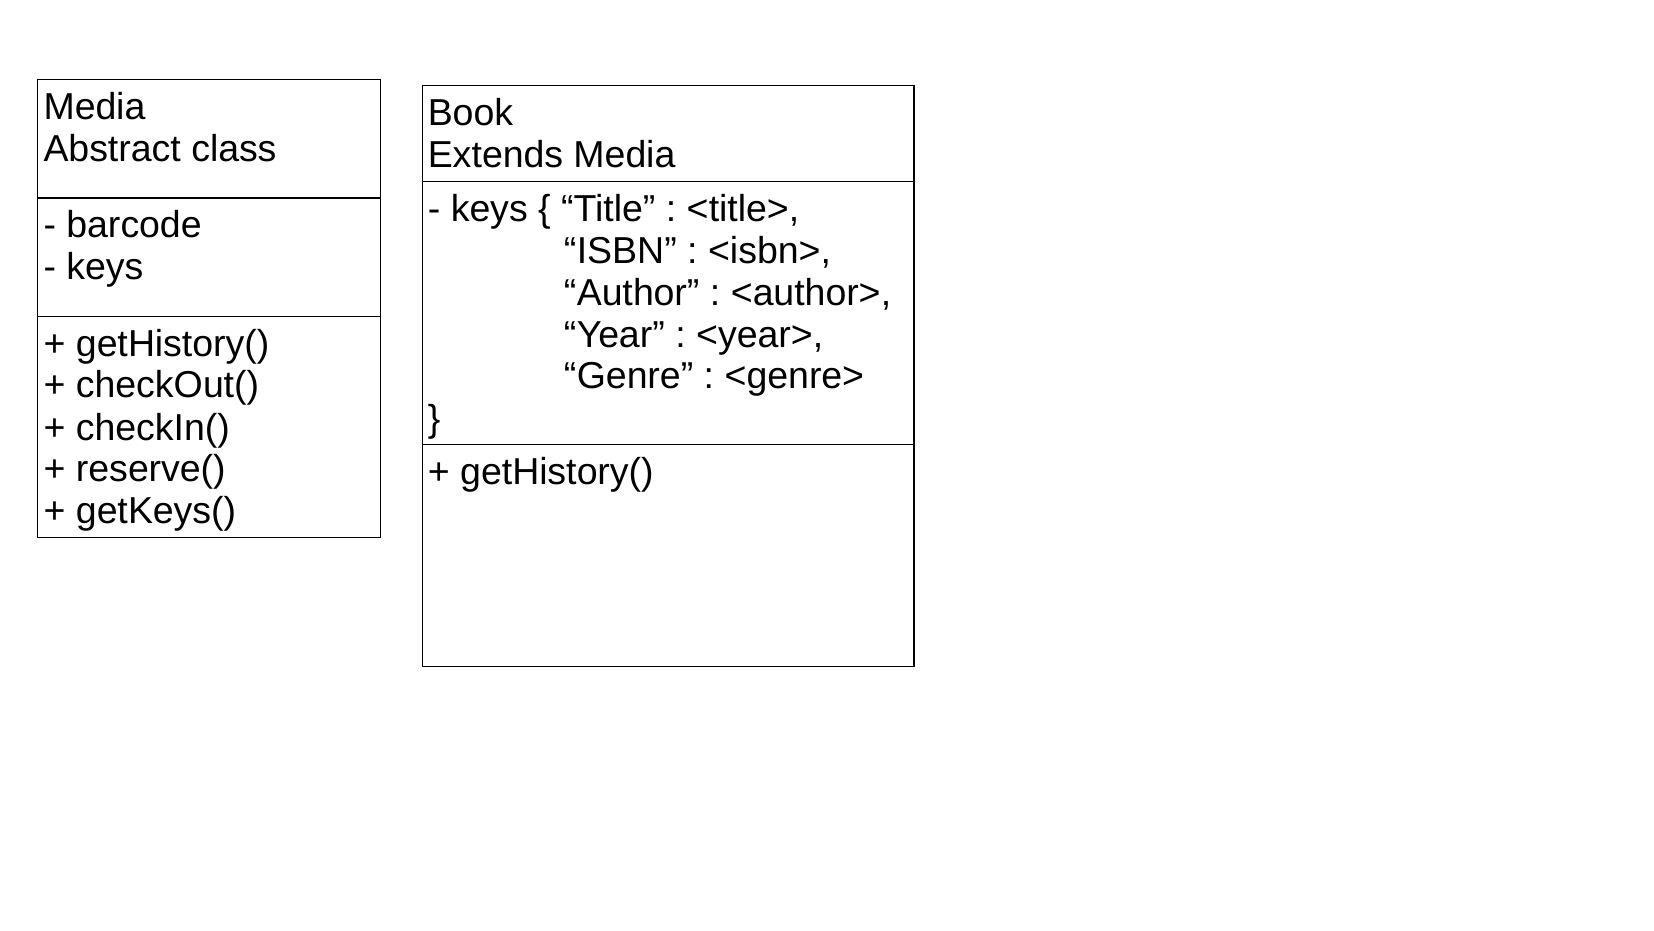

| Media Abstract class |
| --- |
| - barcode - keys |
| + getHistory() + checkOut() + checkIn() + reserve() + getKeys() |
| Book Extends Media |
| --- |
| - keys { “Title” : <title>, “ISBN” : <isbn>, “Author” : <author>, “Year” : <year>, “Genre” : <genre> } |
| + getHistory() |